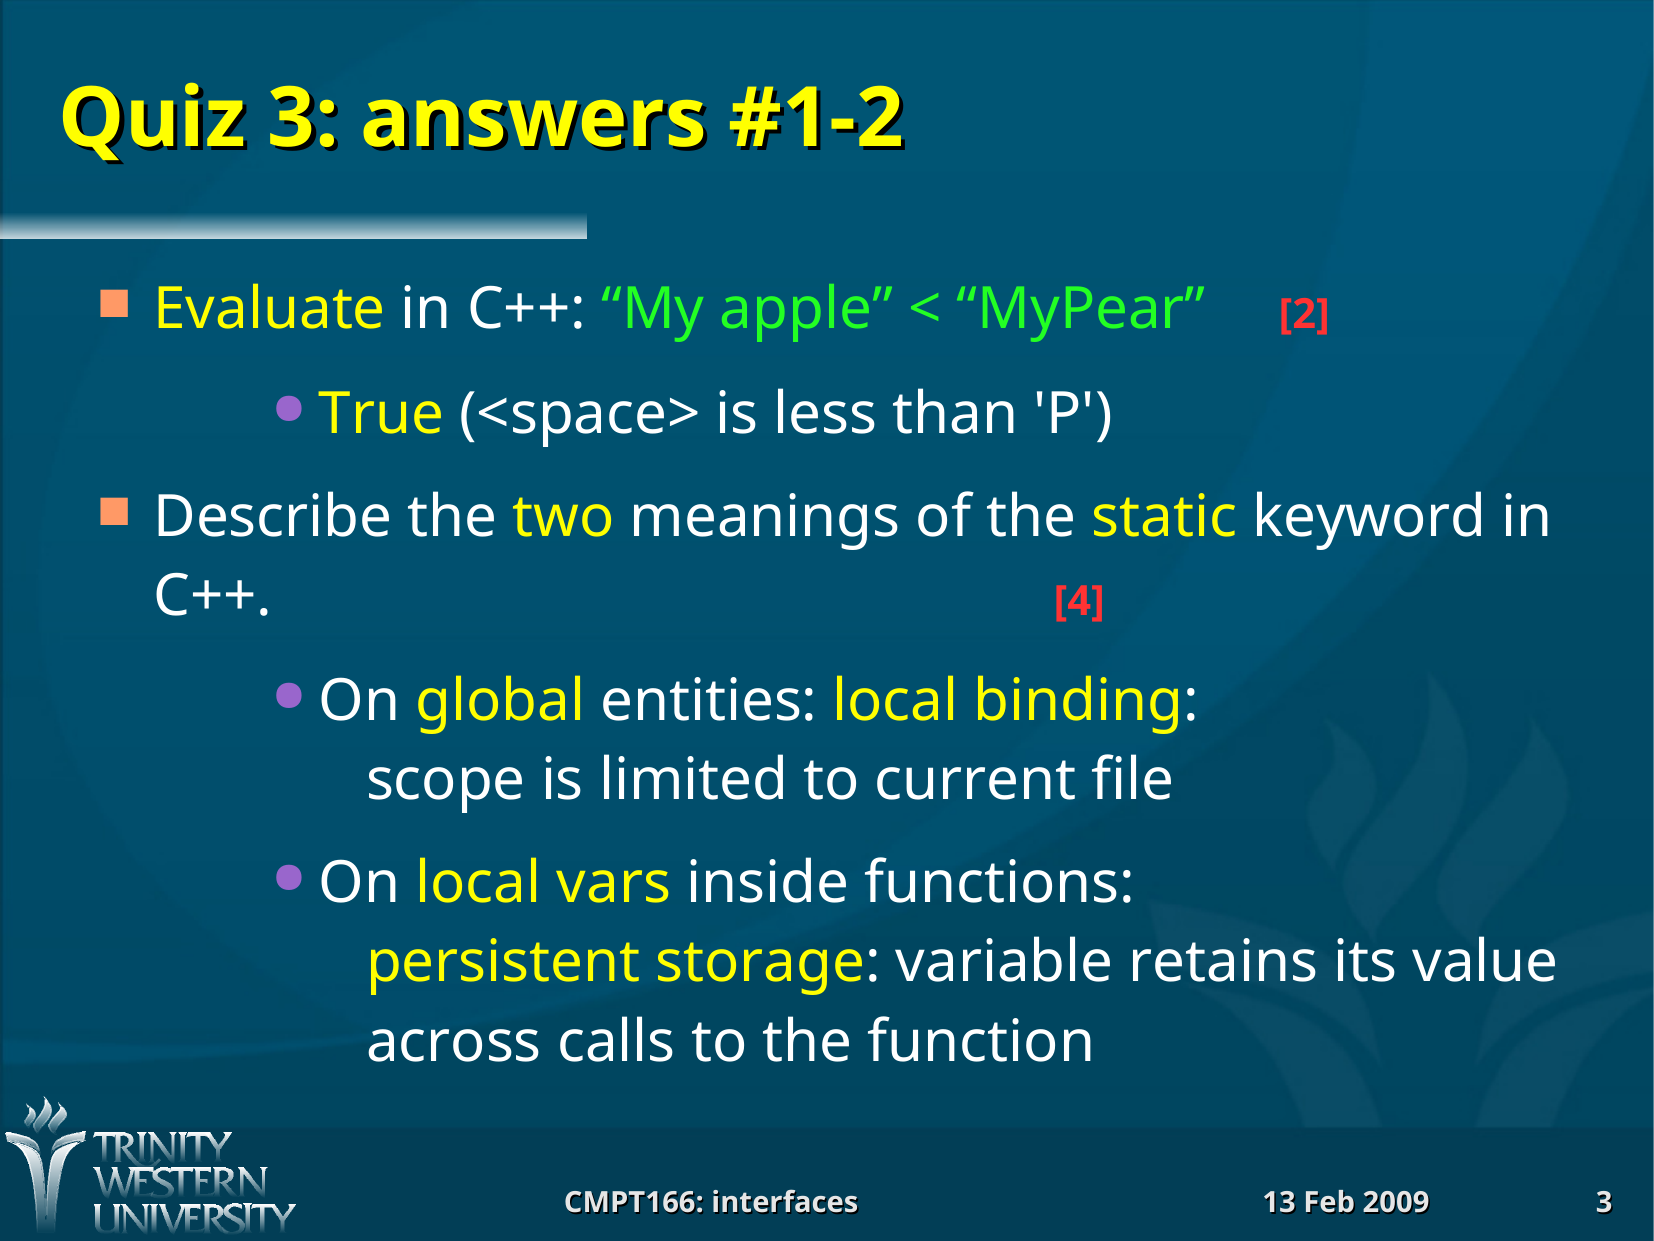

# Quiz 3: answers #1-2
Evaluate in C++: “My apple” < “MyPear”	[2]
True (<space> is less than 'P')
Describe the two meanings of the static keyword in C++.											[4]
On global entities: local binding:
scope is limited to current file
On local vars inside functions:
persistent storage: variable retains its value across calls to the function
CMPT166: interfaces
13 Feb 2009
3